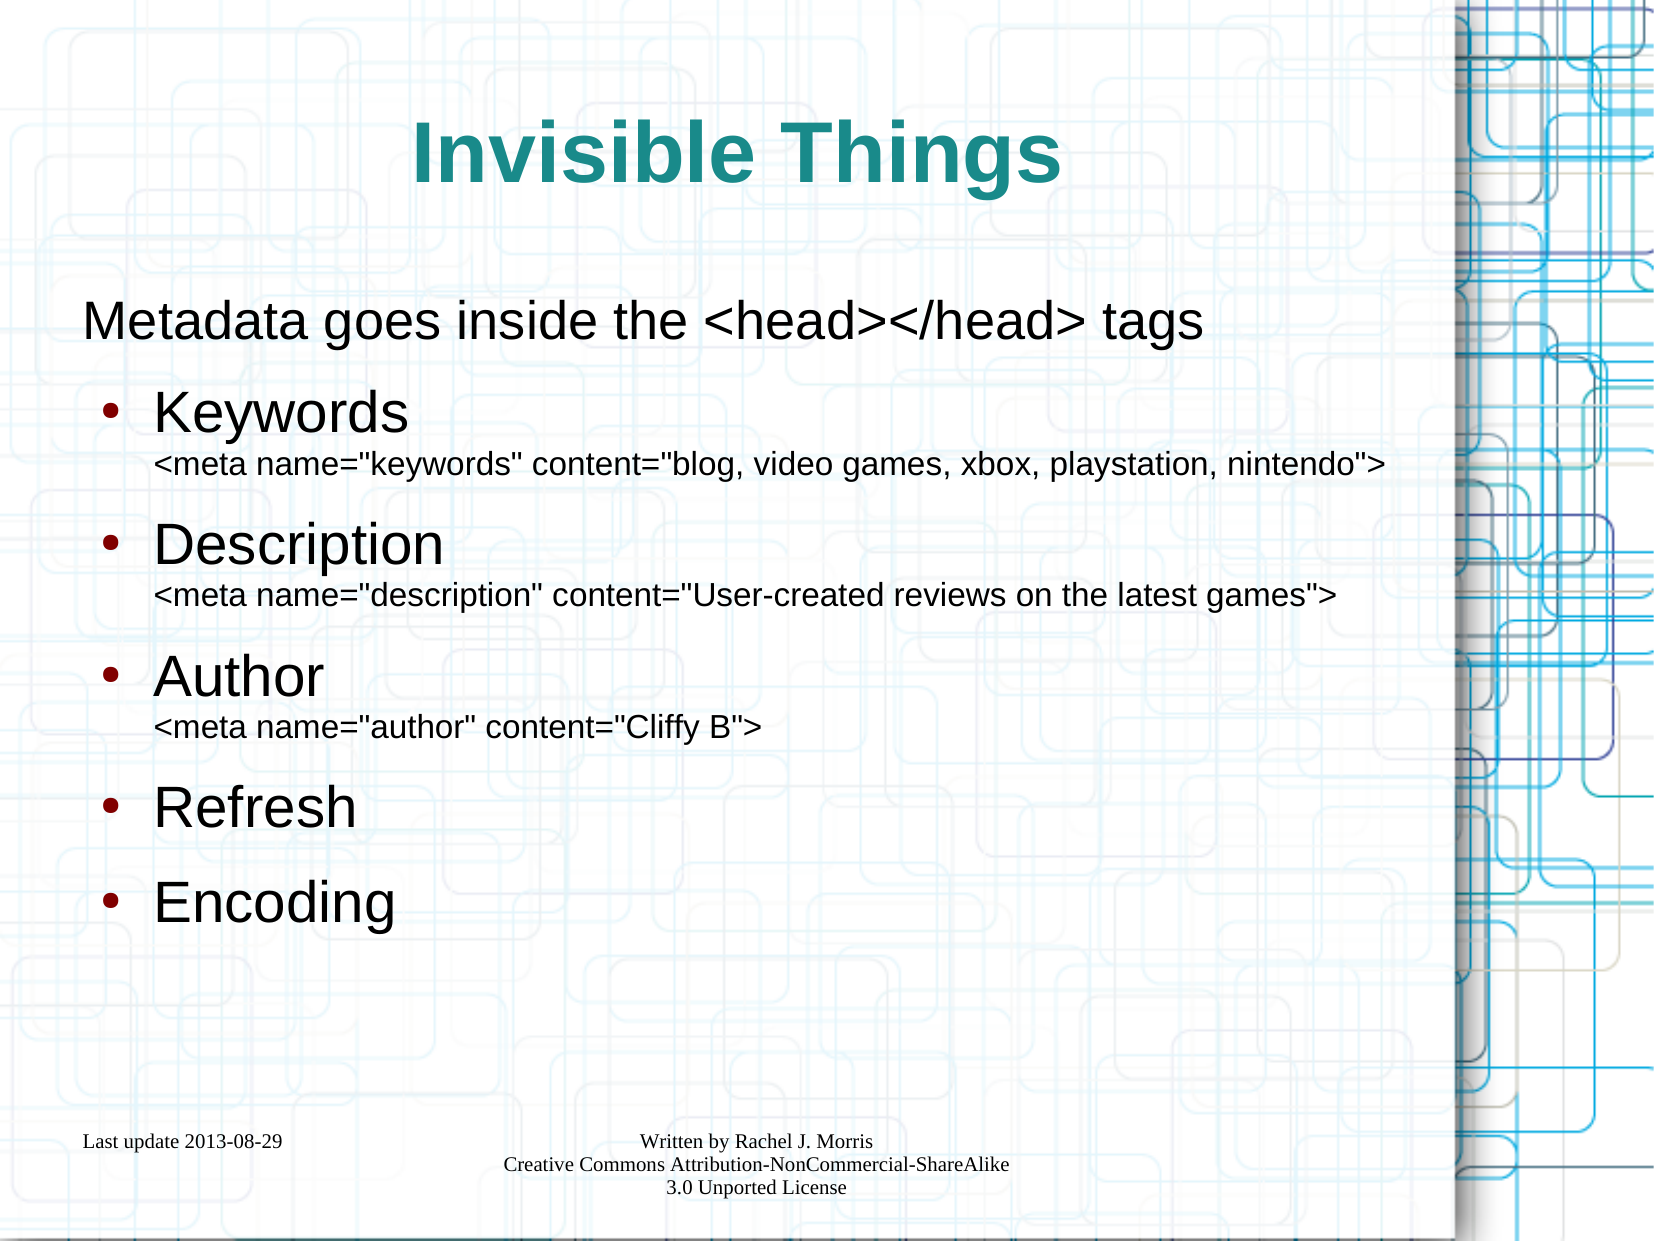

# Invisible Things
Metadata goes inside the <head></head> tags
Keywords
<meta name="keywords" content="blog, video games, xbox, playstation, nintendo">
Description
<meta name="description" content="User-created reviews on the latest games">
Author
<meta name="author" content="Cliffy B">
Refresh
Encoding